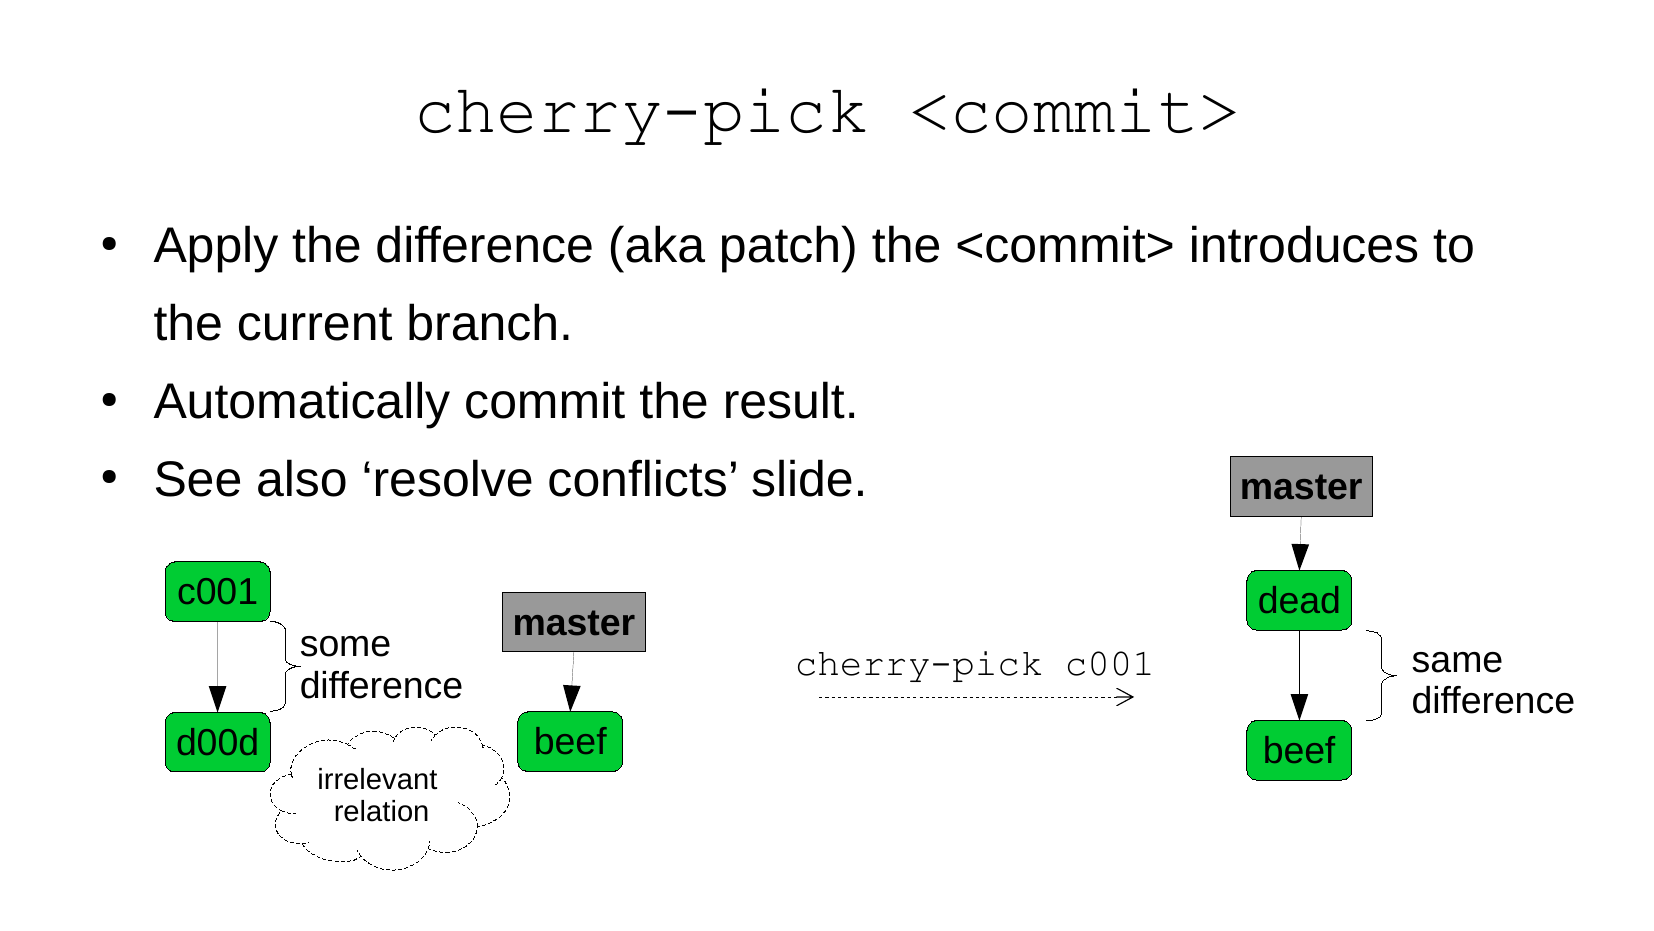

# cherry-pick <commit>
Apply the difference (aka patch) the <commit> introduces to
the current branch.
Automatically commit the result.
See also ‘resolve conflicts’ slide.
master
c001
dead
master
some
difference
same
difference
cherry-pick c001
beef
d00d
beef
irrelevant
relation